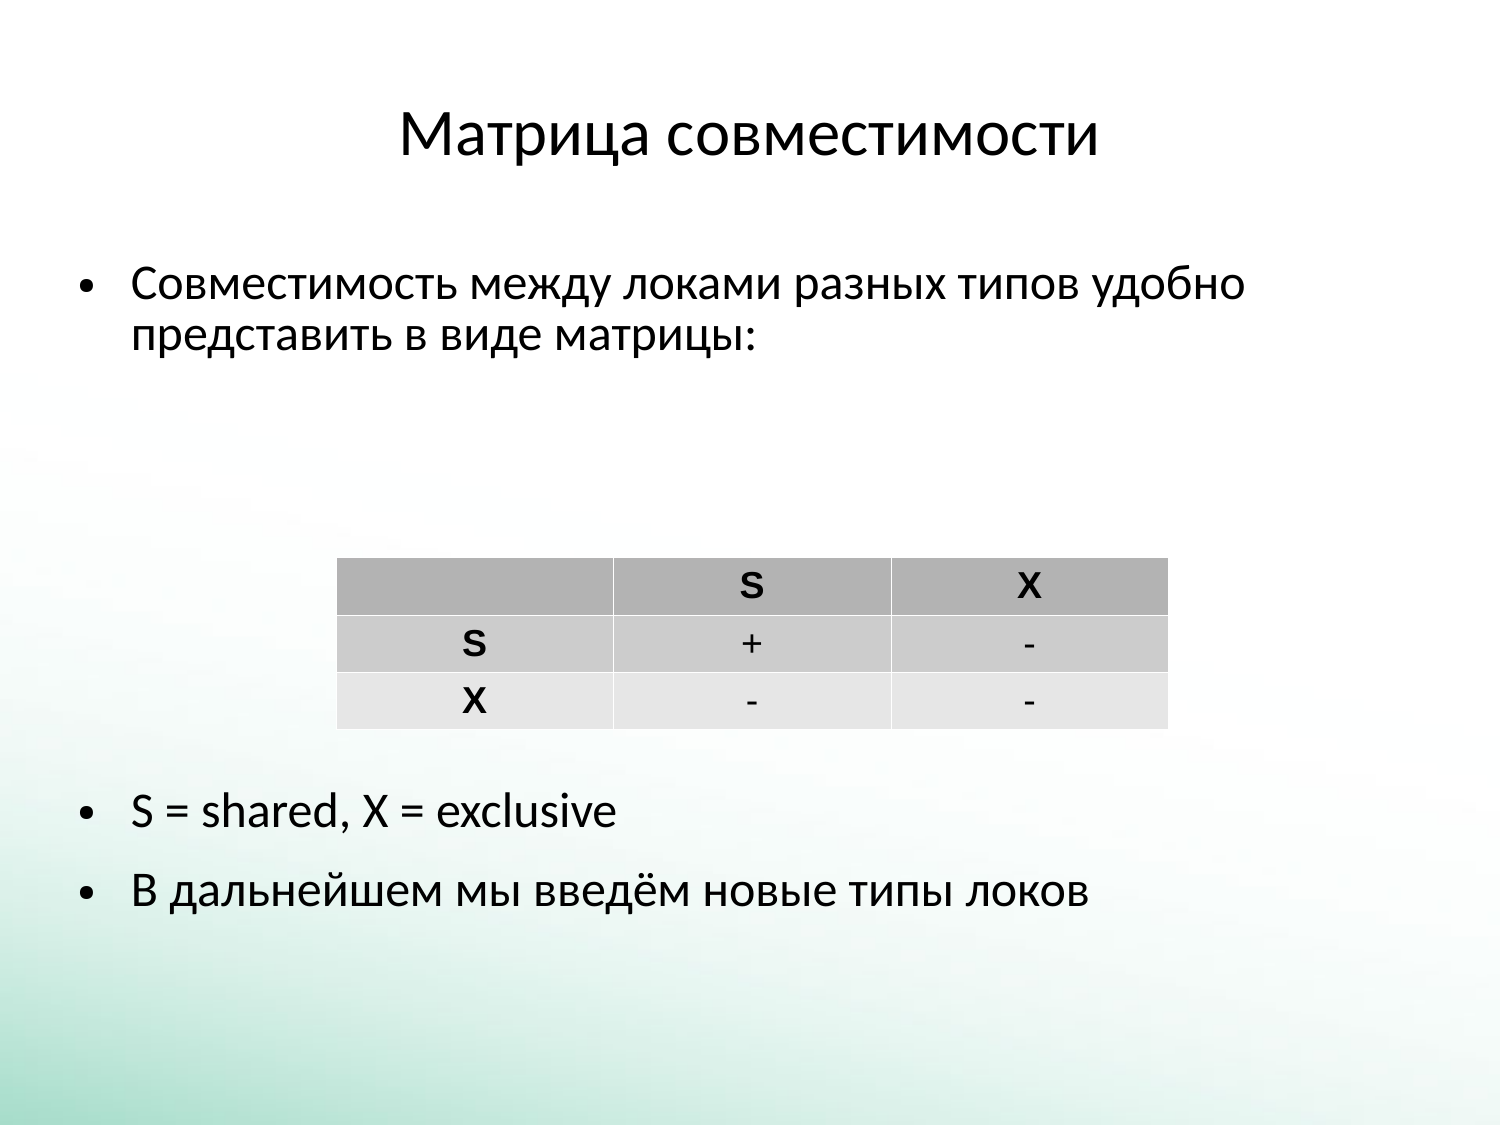

# Матрица совместимости
Совместимость между локами разных типов удобно представить в виде матрицы:
S = shared, X = exclusive
В дальнейшем мы введём новые типы локов
| | S | X |
| --- | --- | --- |
| S | + | - |
| X | - | - |